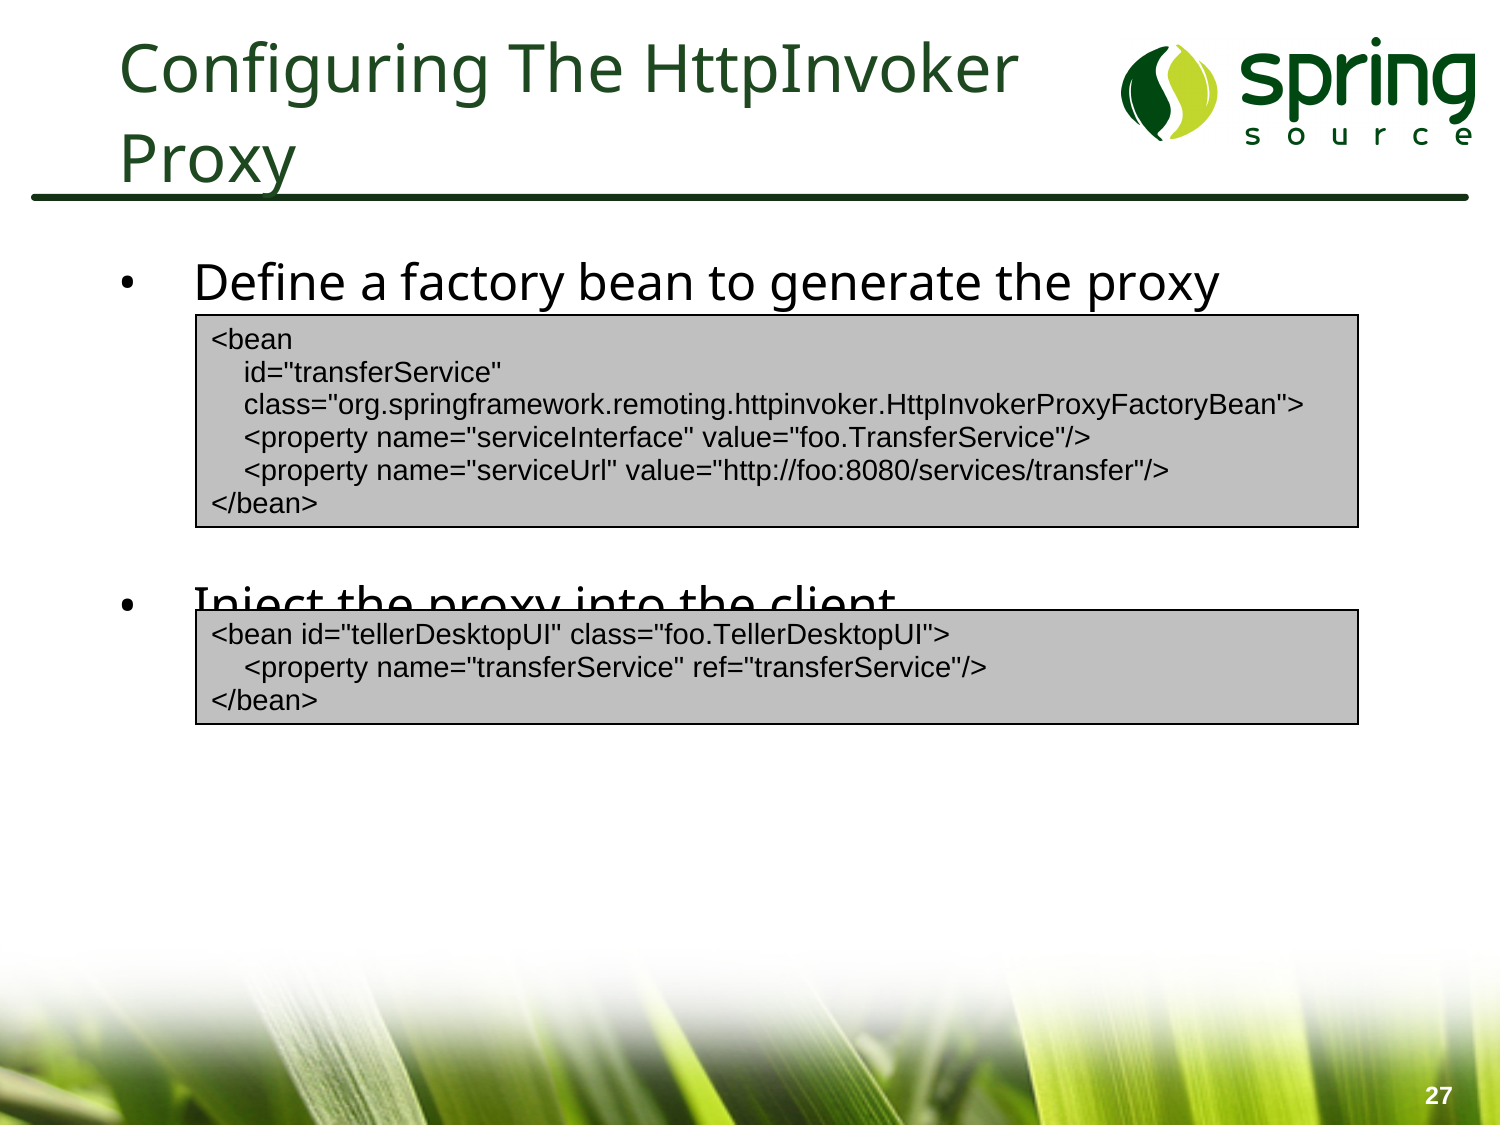

# Configuring The HttpInvoker Proxy
Define a factory bean to generate the proxy
Inject the proxy into the client
<bean
 id="transferService"
 class="org.springframework.remoting.httpinvoker.HttpInvokerProxyFactoryBean">
 <property name="serviceInterface" value="foo.TransferService"/>
 <property name="serviceUrl" value="http://foo:8080/services/transfer"/>
</bean>
<bean id="tellerDesktopUI" class="foo.TellerDesktopUI">
 <property name="transferService" ref="transferService"/>
</bean>